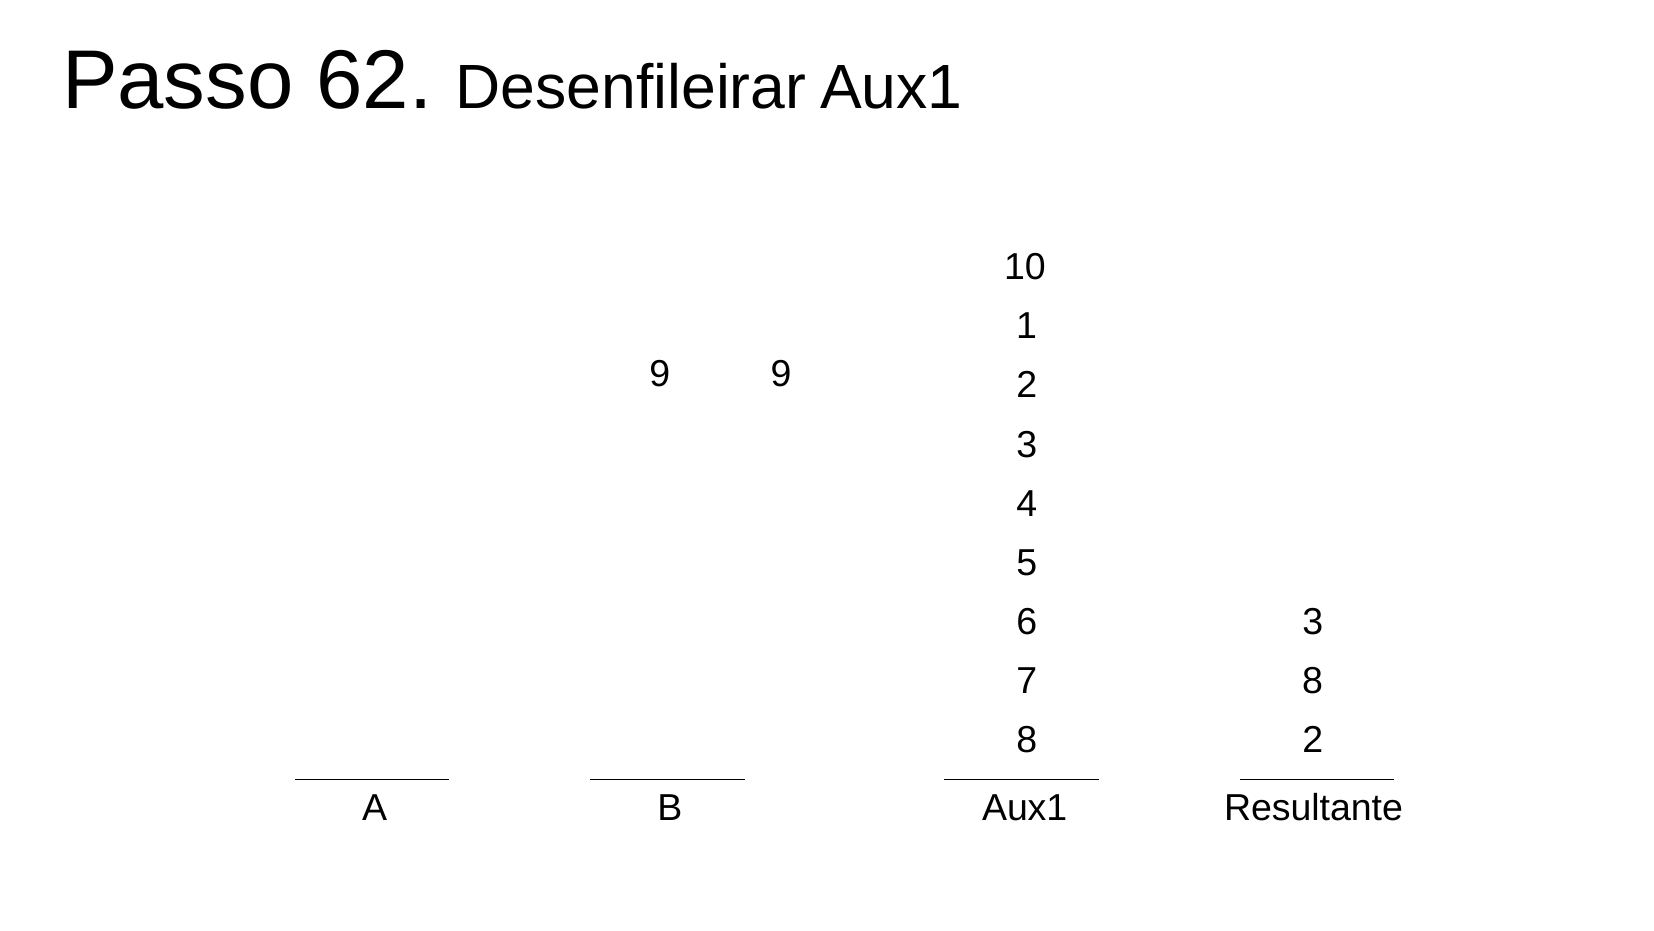

Passo 62. Desenfileirar Aux1
10
1
9
9
2
3
4
5
6
3
7
8
8
2
A
B
Aux1
Resultante